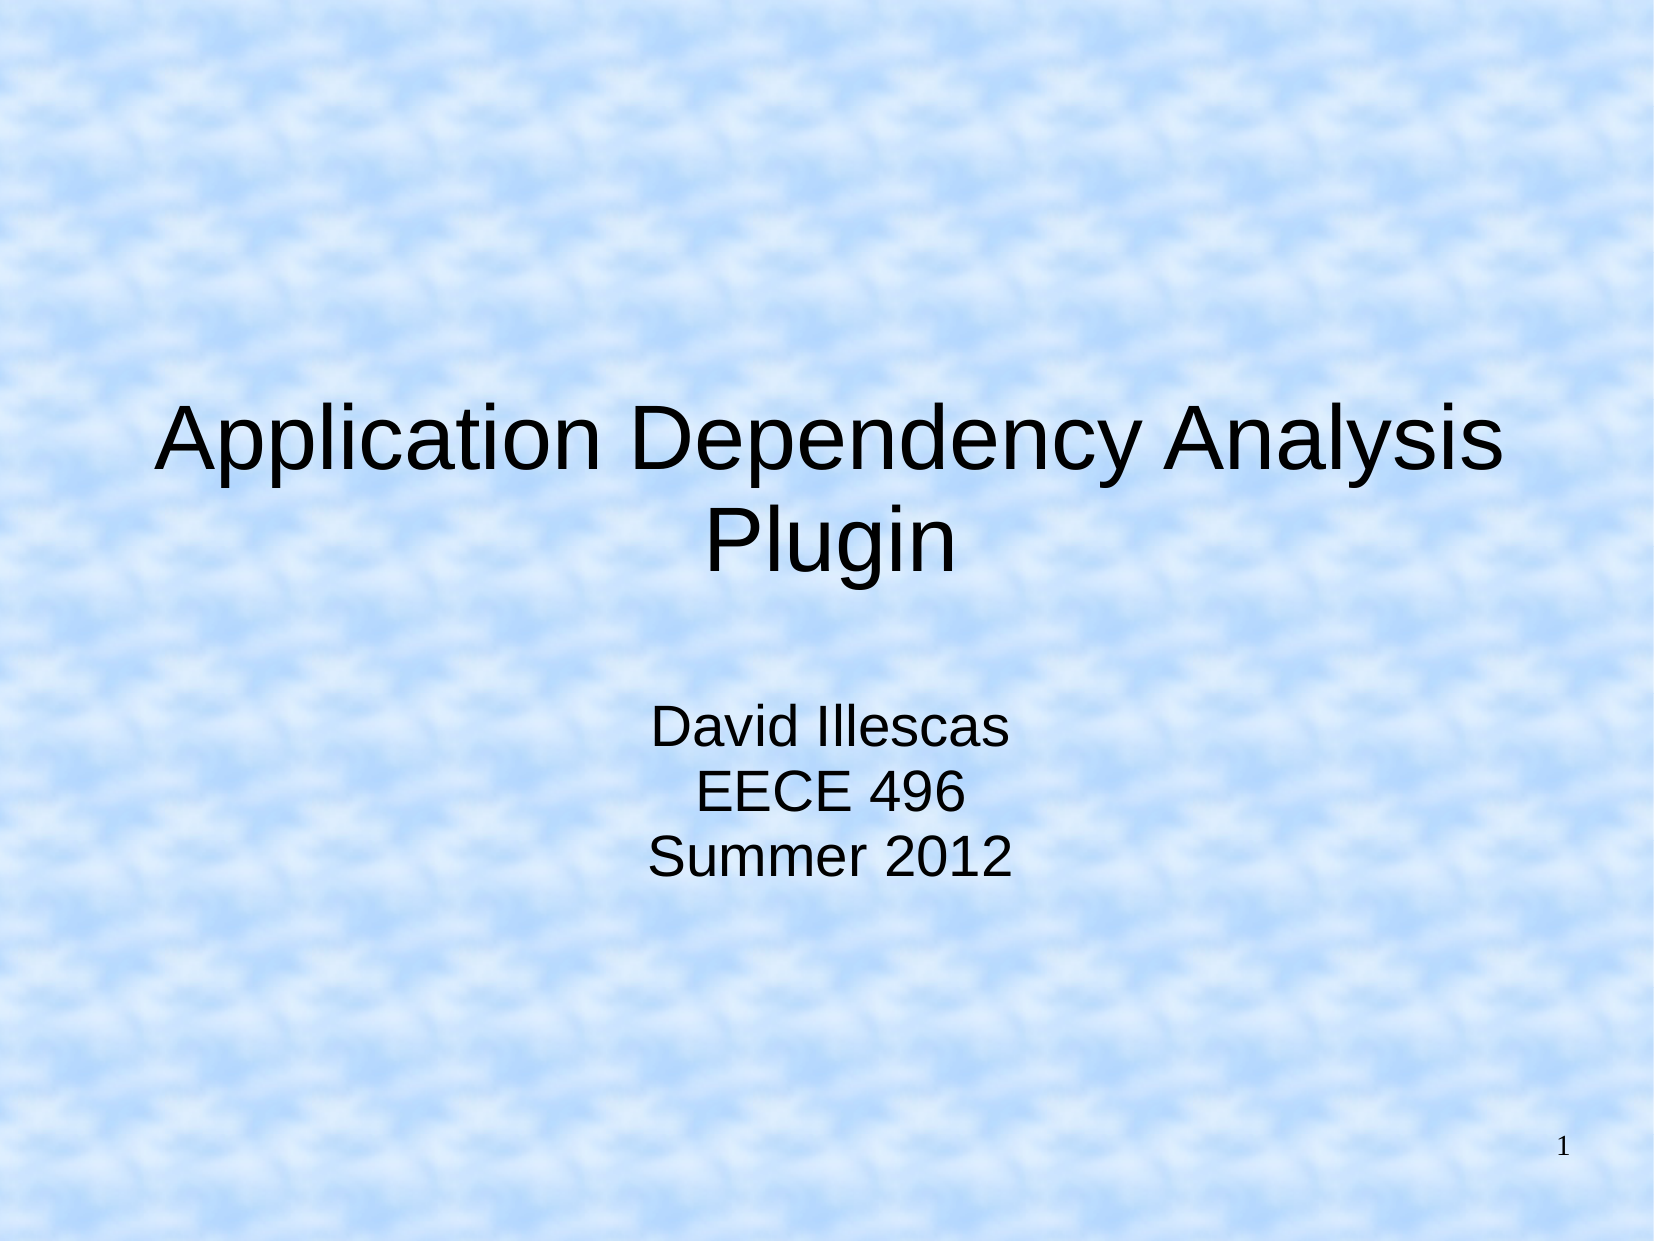

# Application Dependency Analysis Plugin David Illescas EECE 496 Summer 2012
1